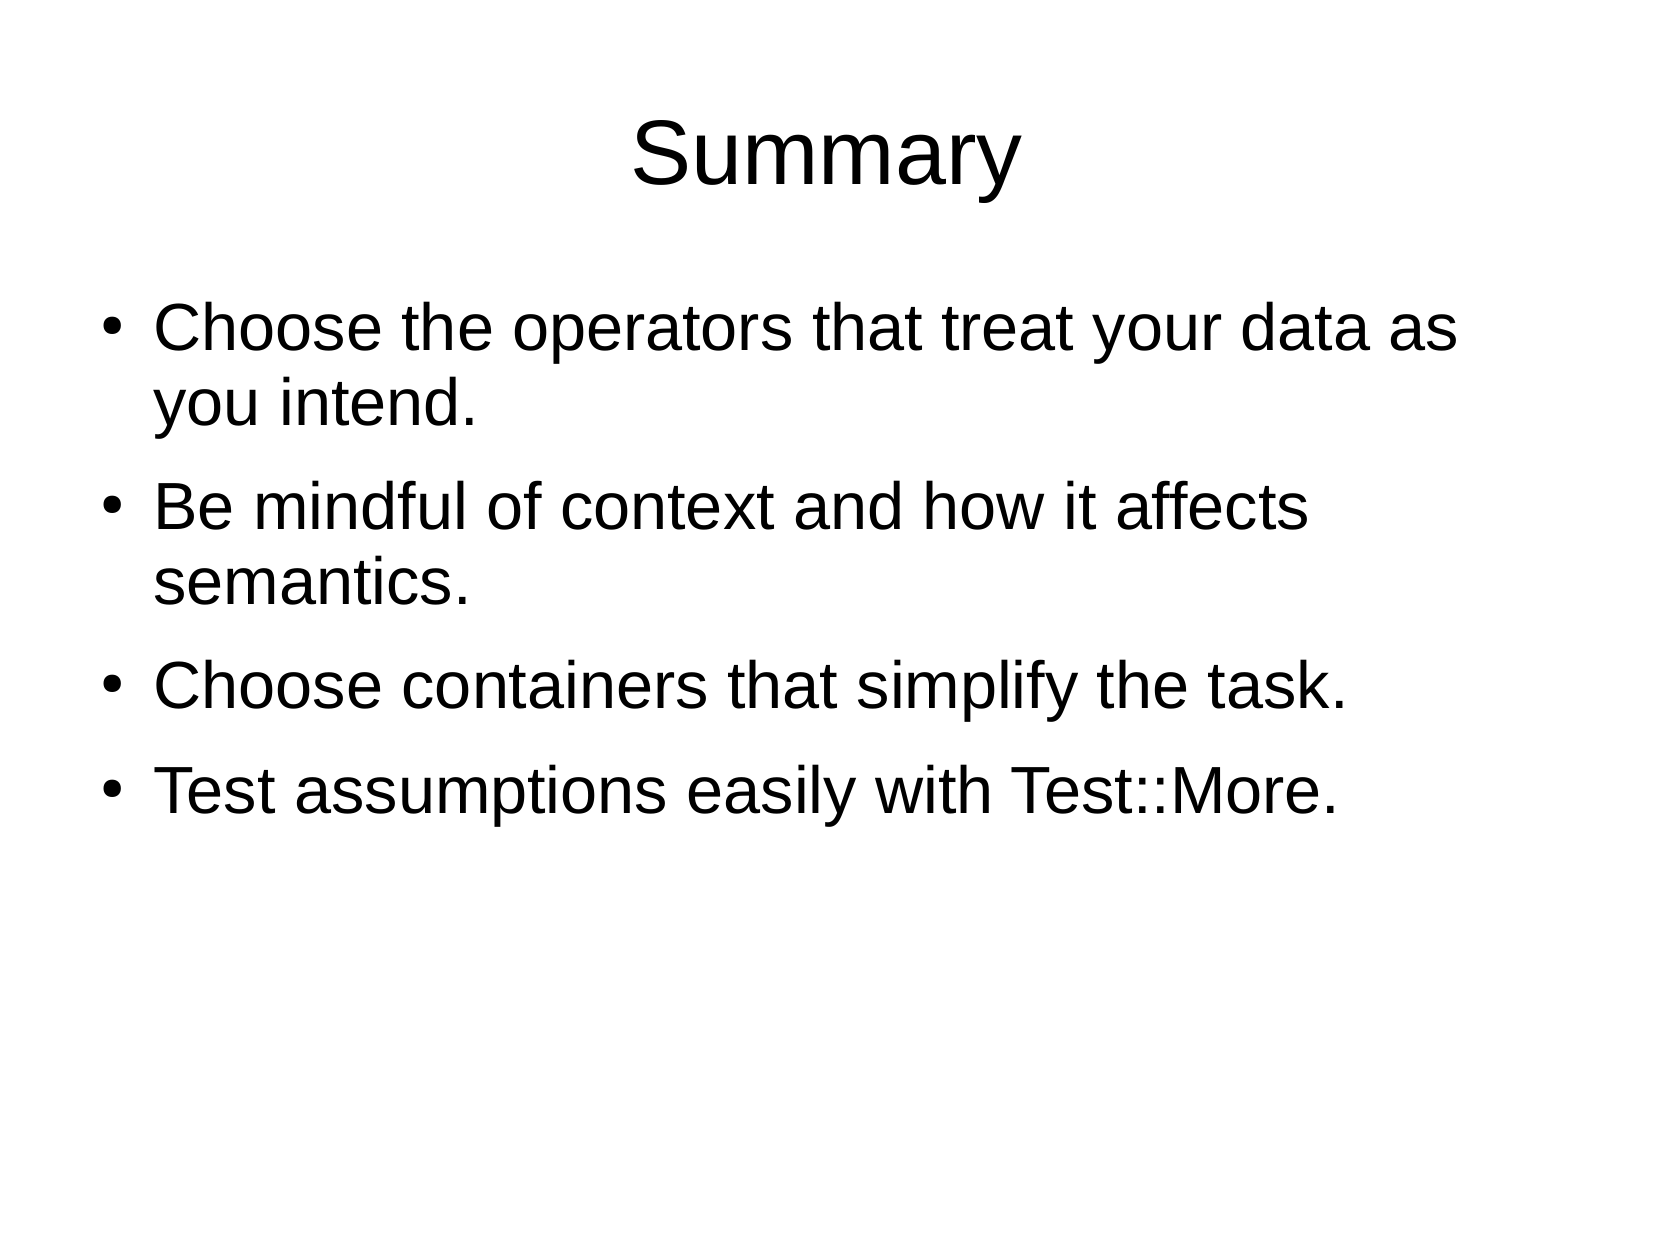

# Summary
Choose the operators that treat your data as you intend.
Be mindful of context and how it affects semantics.
Choose containers that simplify the task.
Test assumptions easily with Test::More.